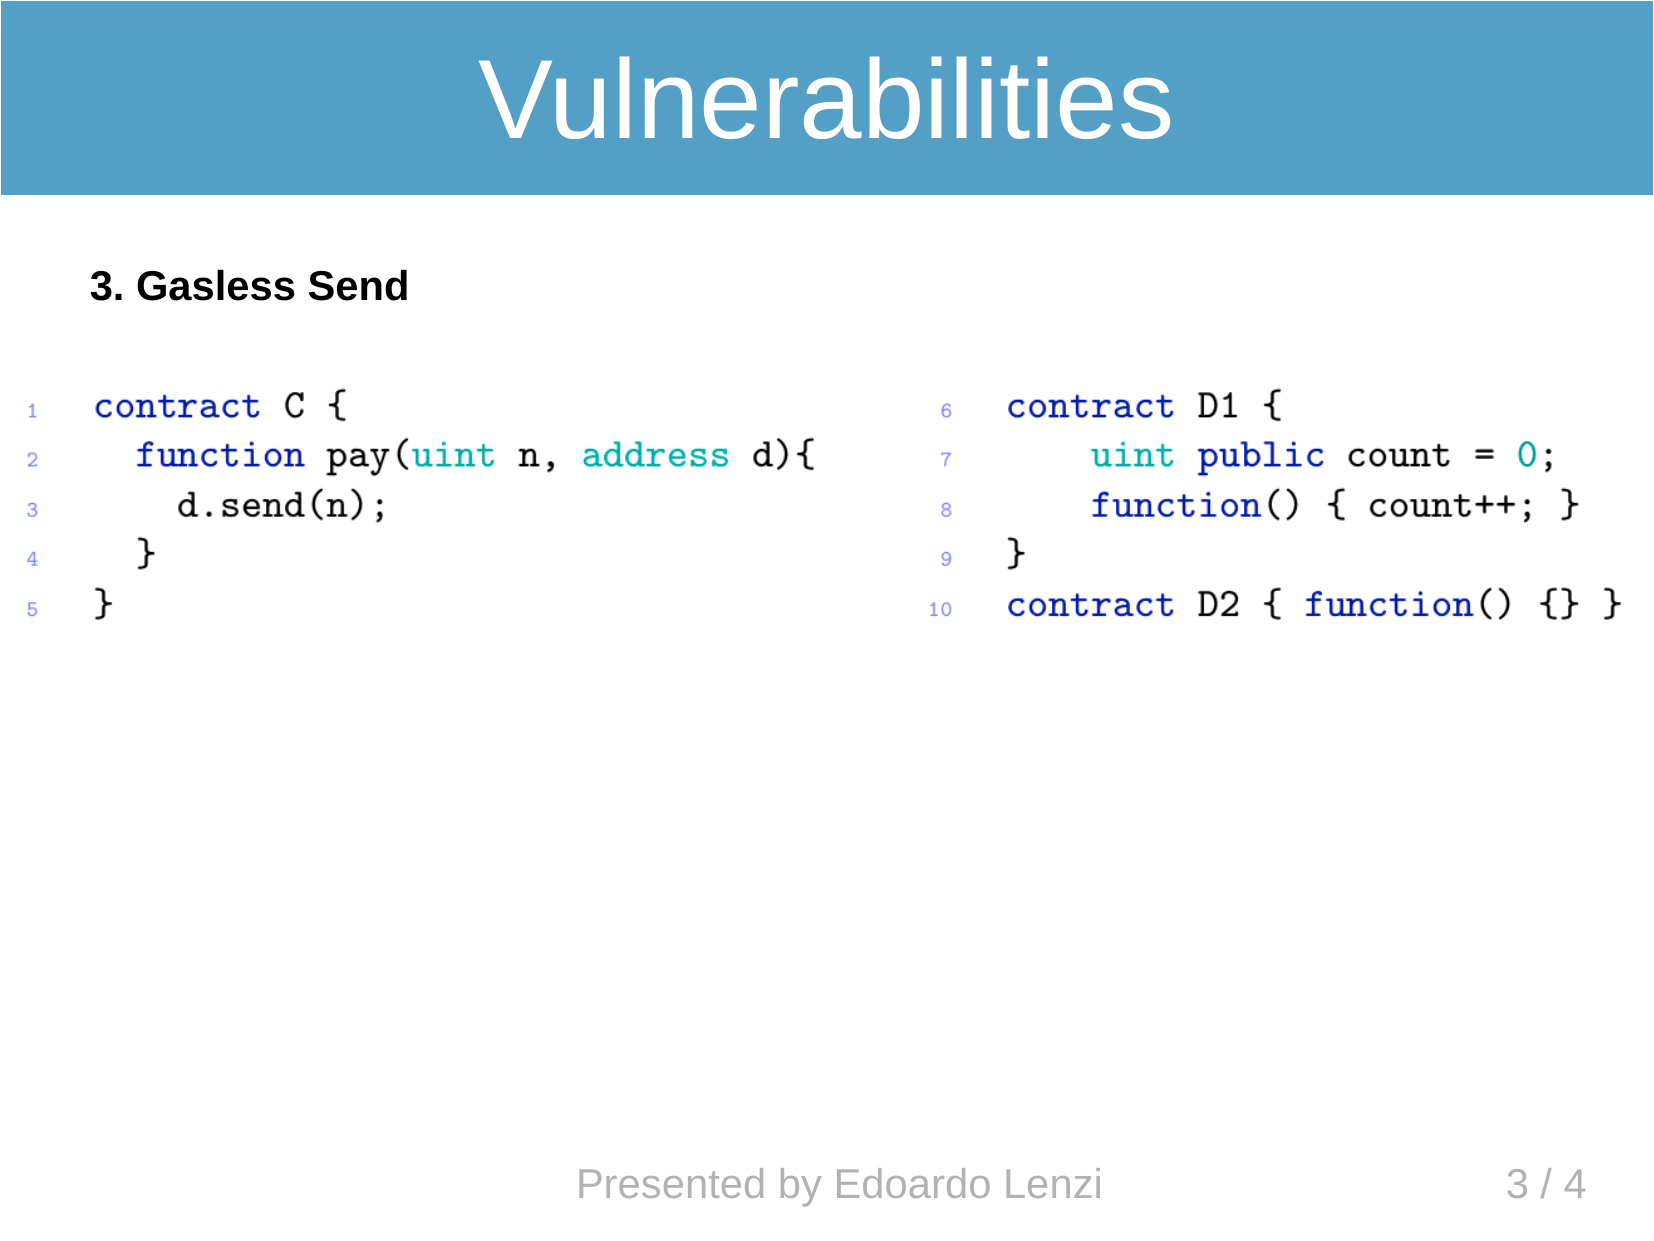

Vulnerabilities
3. Gasless Send
# Presented by Edoardo Lenzi 3 / 4